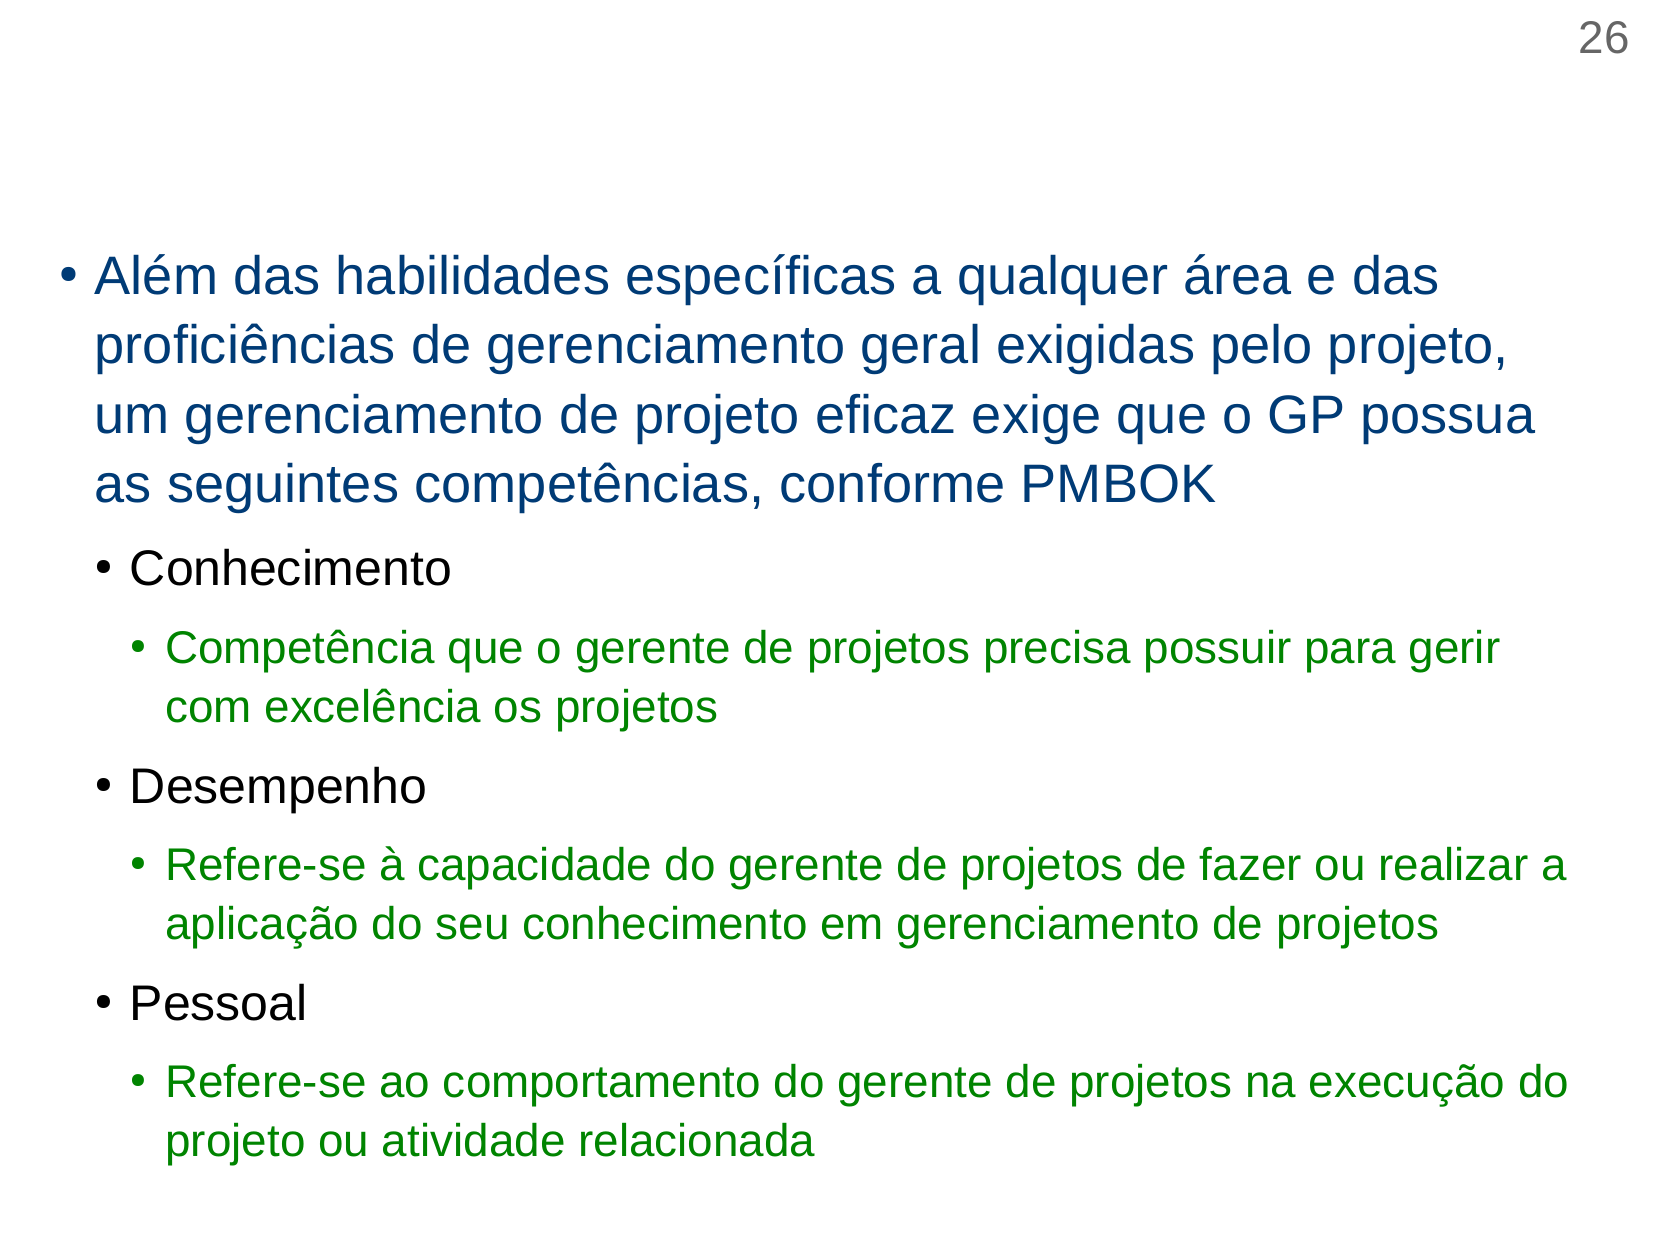

26
#
Além das habilidades específicas a qualquer área e das proficiências de gerenciamento geral exigidas pelo projeto, um gerenciamento de projeto eficaz exige que o GP possua as seguintes competências, conforme PMBOK
Conhecimento
Competência que o gerente de projetos precisa possuir para gerir com excelência os projetos
Desempenho
Refere-se à capacidade do gerente de projetos de fazer ou realizar a aplicação do seu conhecimento em gerenciamento de projetos
Pessoal
Refere-se ao comportamento do gerente de projetos na execução do projeto ou atividade relacionada